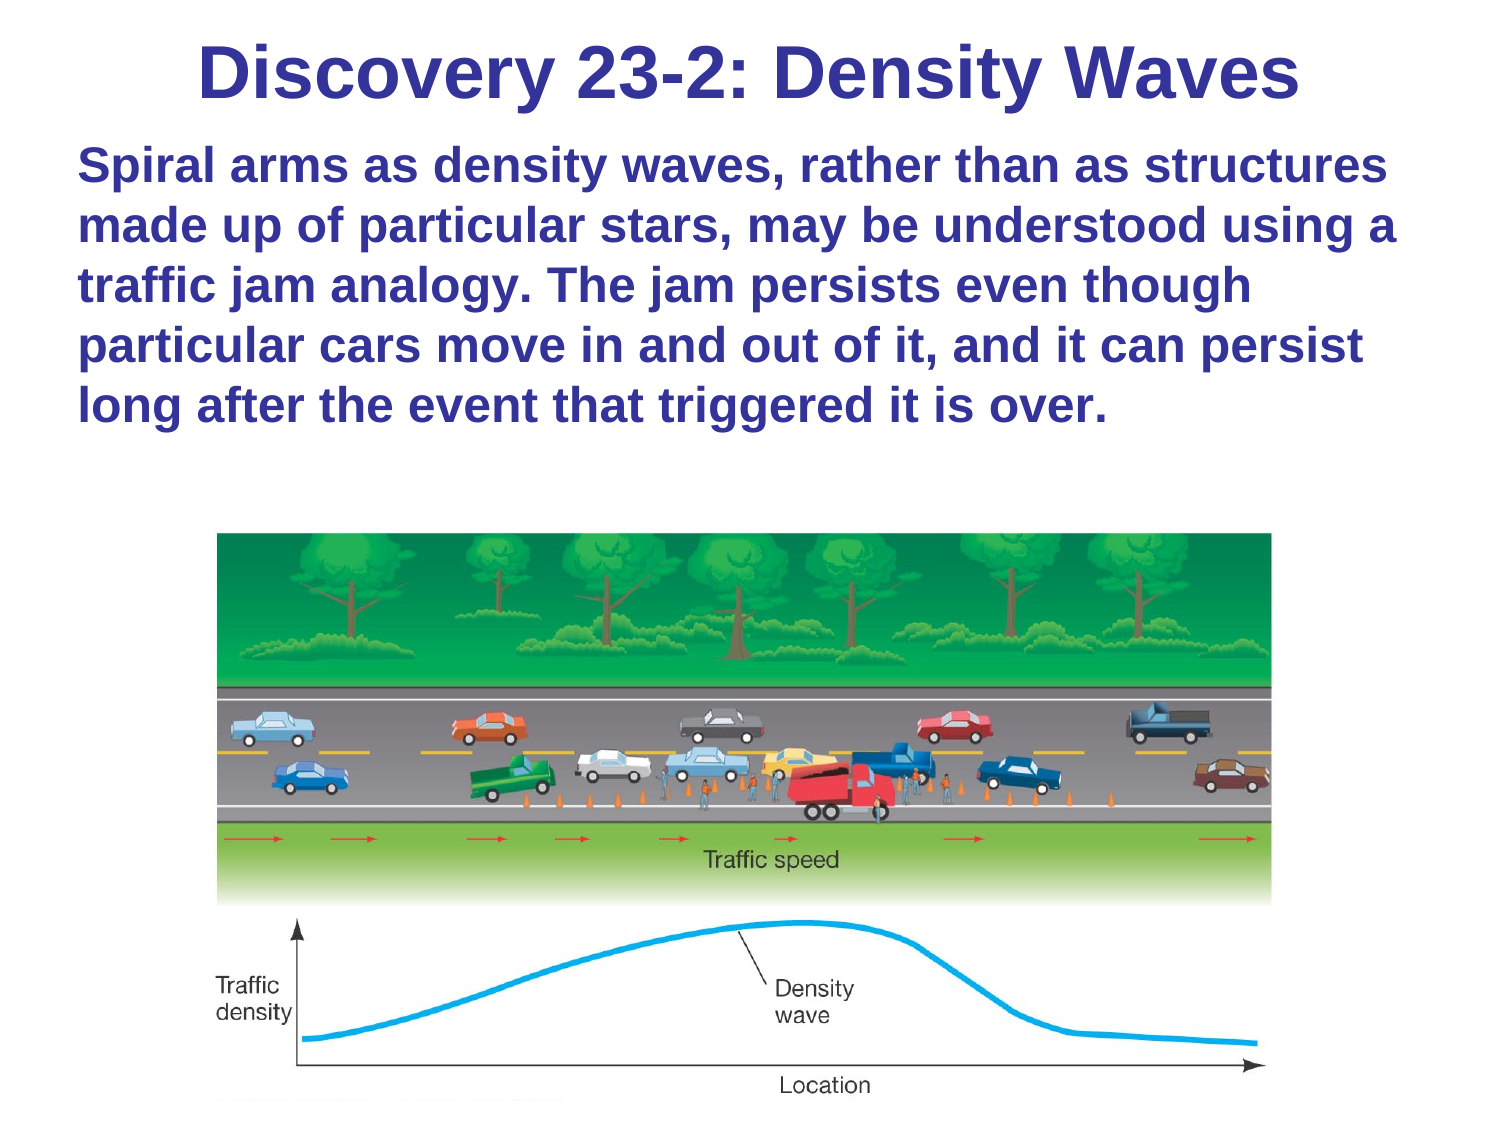

# Discovery 23-2: Density Waves
Spiral arms as density waves, rather than as structures made up of particular stars, may be understood using a traffic jam analogy. The jam persists even though particular cars move in and out of it, and it can persist long after the event that triggered it is over.